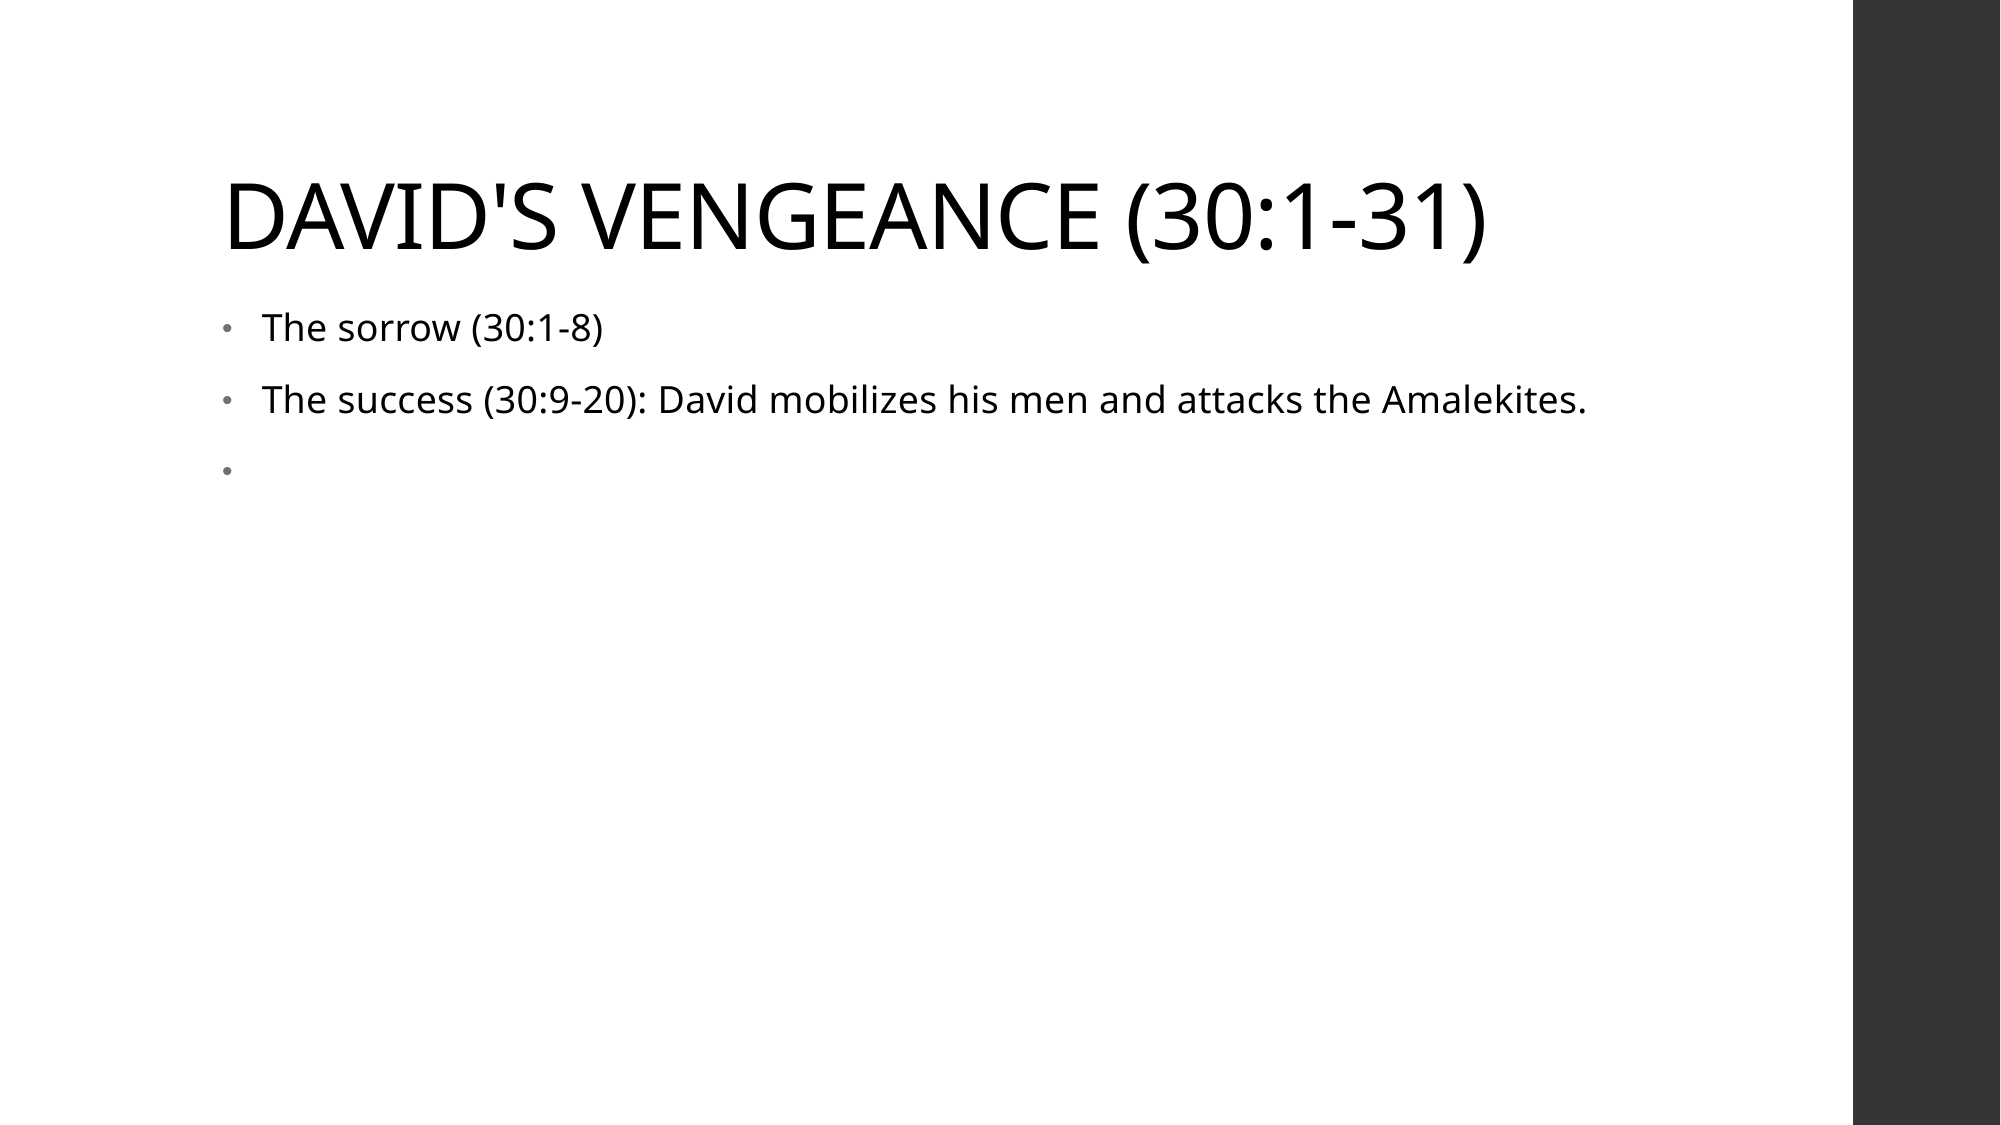

# DAVID'S VENGEANCE (30:1-31)
 The sorrow (30:1-8)
 The success (30:9-20): David mobilizes his men and attacks the Amalekites.